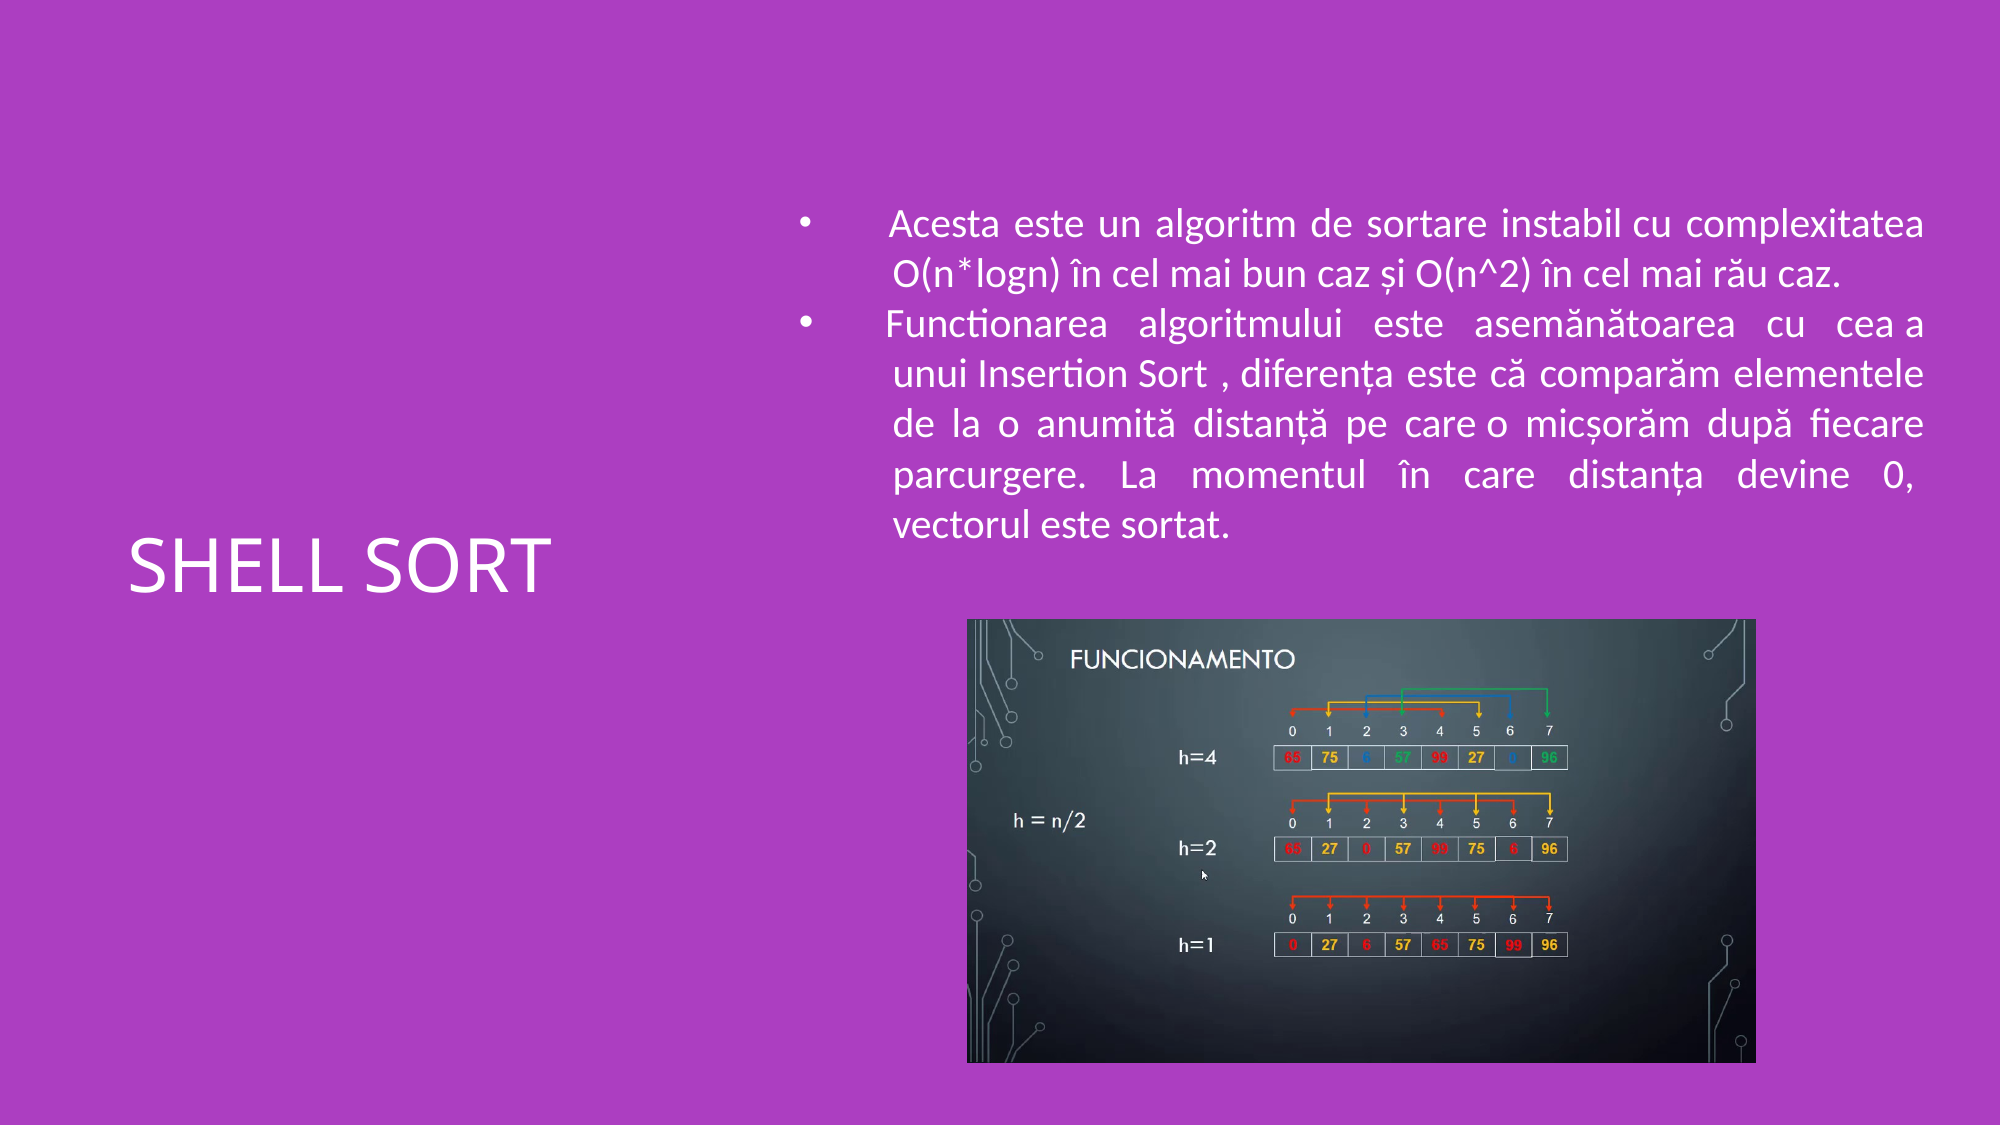

# Shell sort
    Acesta este un algoritm de sortare instabil cu complexitatea O(n*logn) în cel mai bun caz și O(n^2) în cel mai rău caz.
  Functionarea algoritmului este asemănătoarea cu cea a unui Insertion Sort , diferența este că comparăm elementele de la o anumită distanță pe care o micșorăm după fiecare parcurgere. La momentul în care distanța devine 0,  vectorul este sortat.